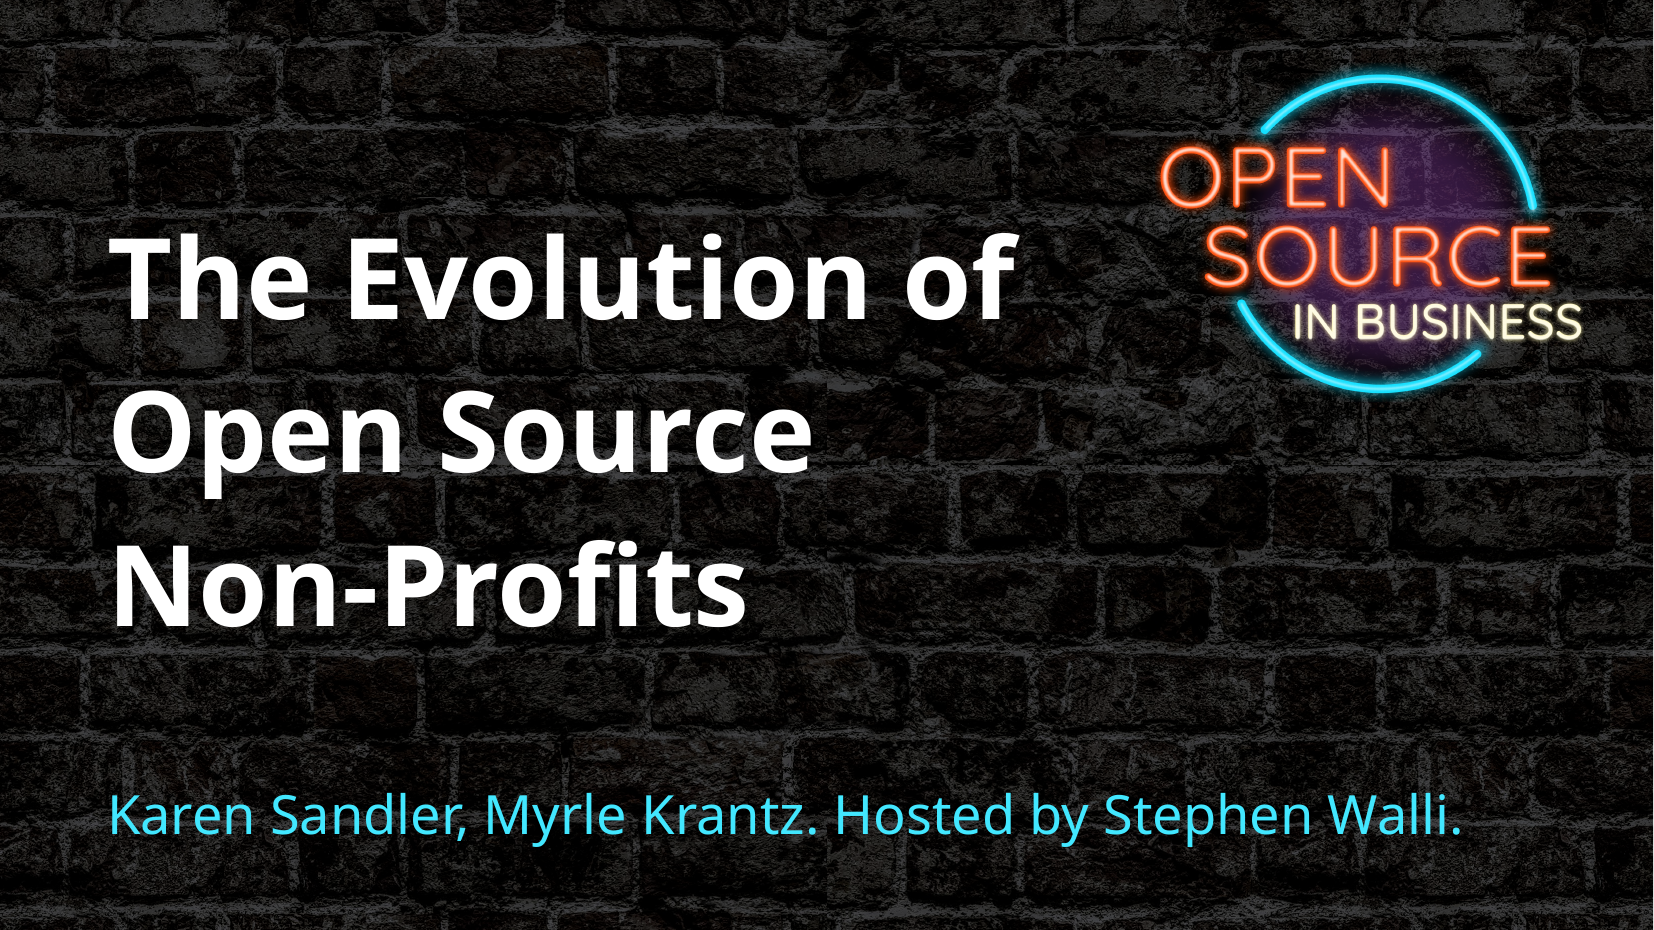

# The Evolution of Open Source Non-Profits
Karen Sandler, Myrle Krantz. Hosted by Stephen Walli.